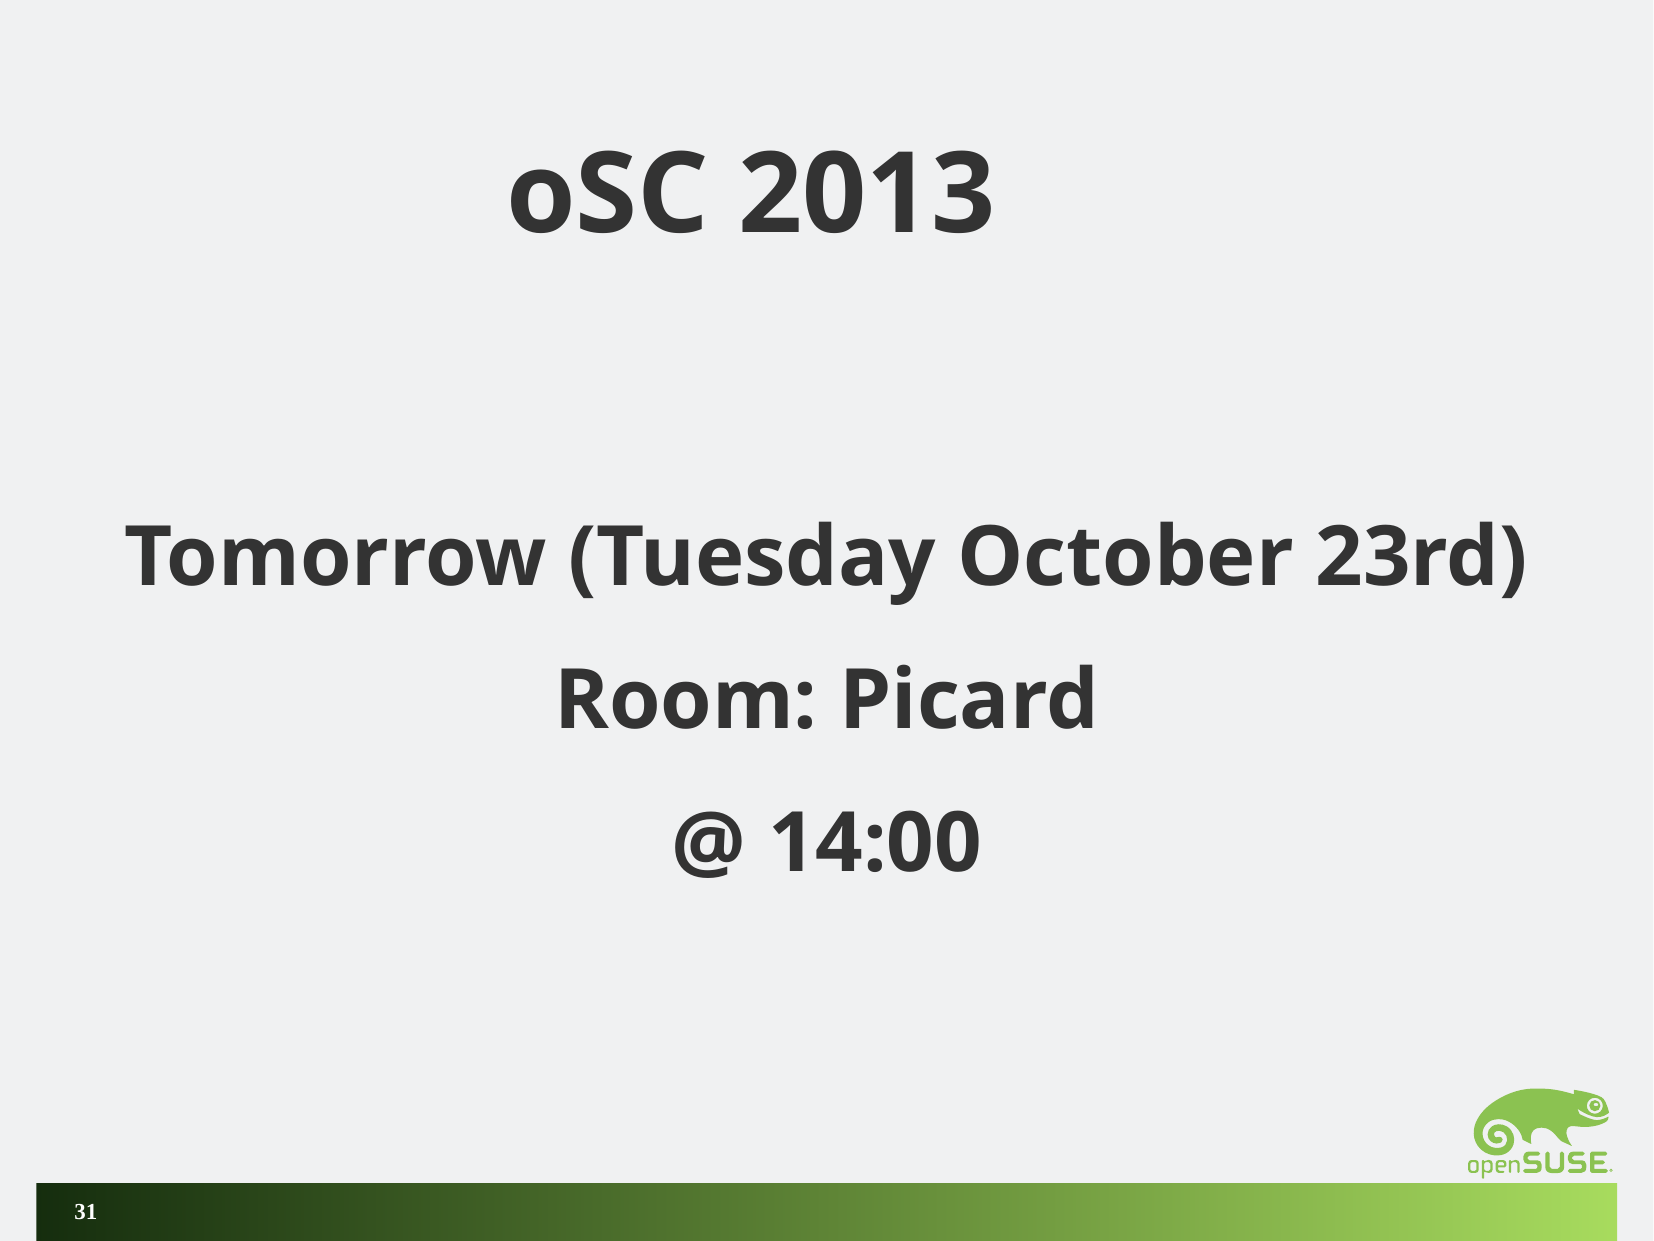

# oSC 2013
Tomorrow (Tuesday October 23rd)
Room: Picard
@ 14:00
31